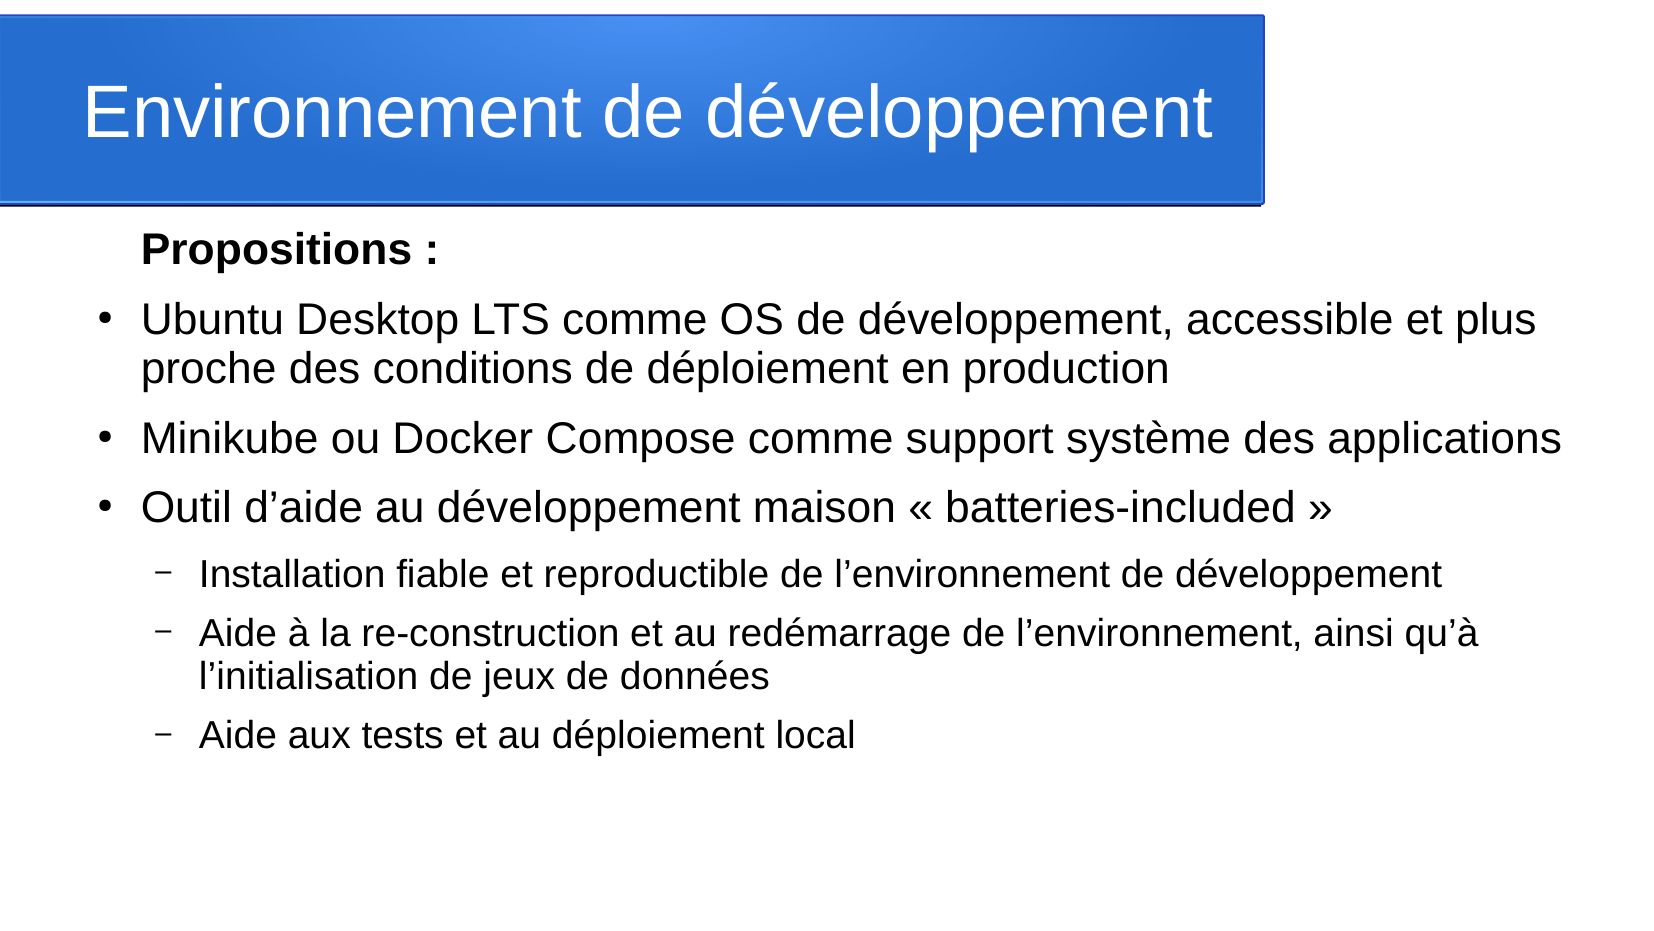

# Environnement de développement
Propositions :
Ubuntu Desktop LTS comme OS de développement, accessible et plus proche des conditions de déploiement en production
Minikube ou Docker Compose comme support système des applications
Outil d’aide au développement maison « batteries-included »
Installation fiable et reproductible de l’environnement de développement
Aide à la re-construction et au redémarrage de l’environnement, ainsi qu’à l’initialisation de jeux de données
Aide aux tests et au déploiement local